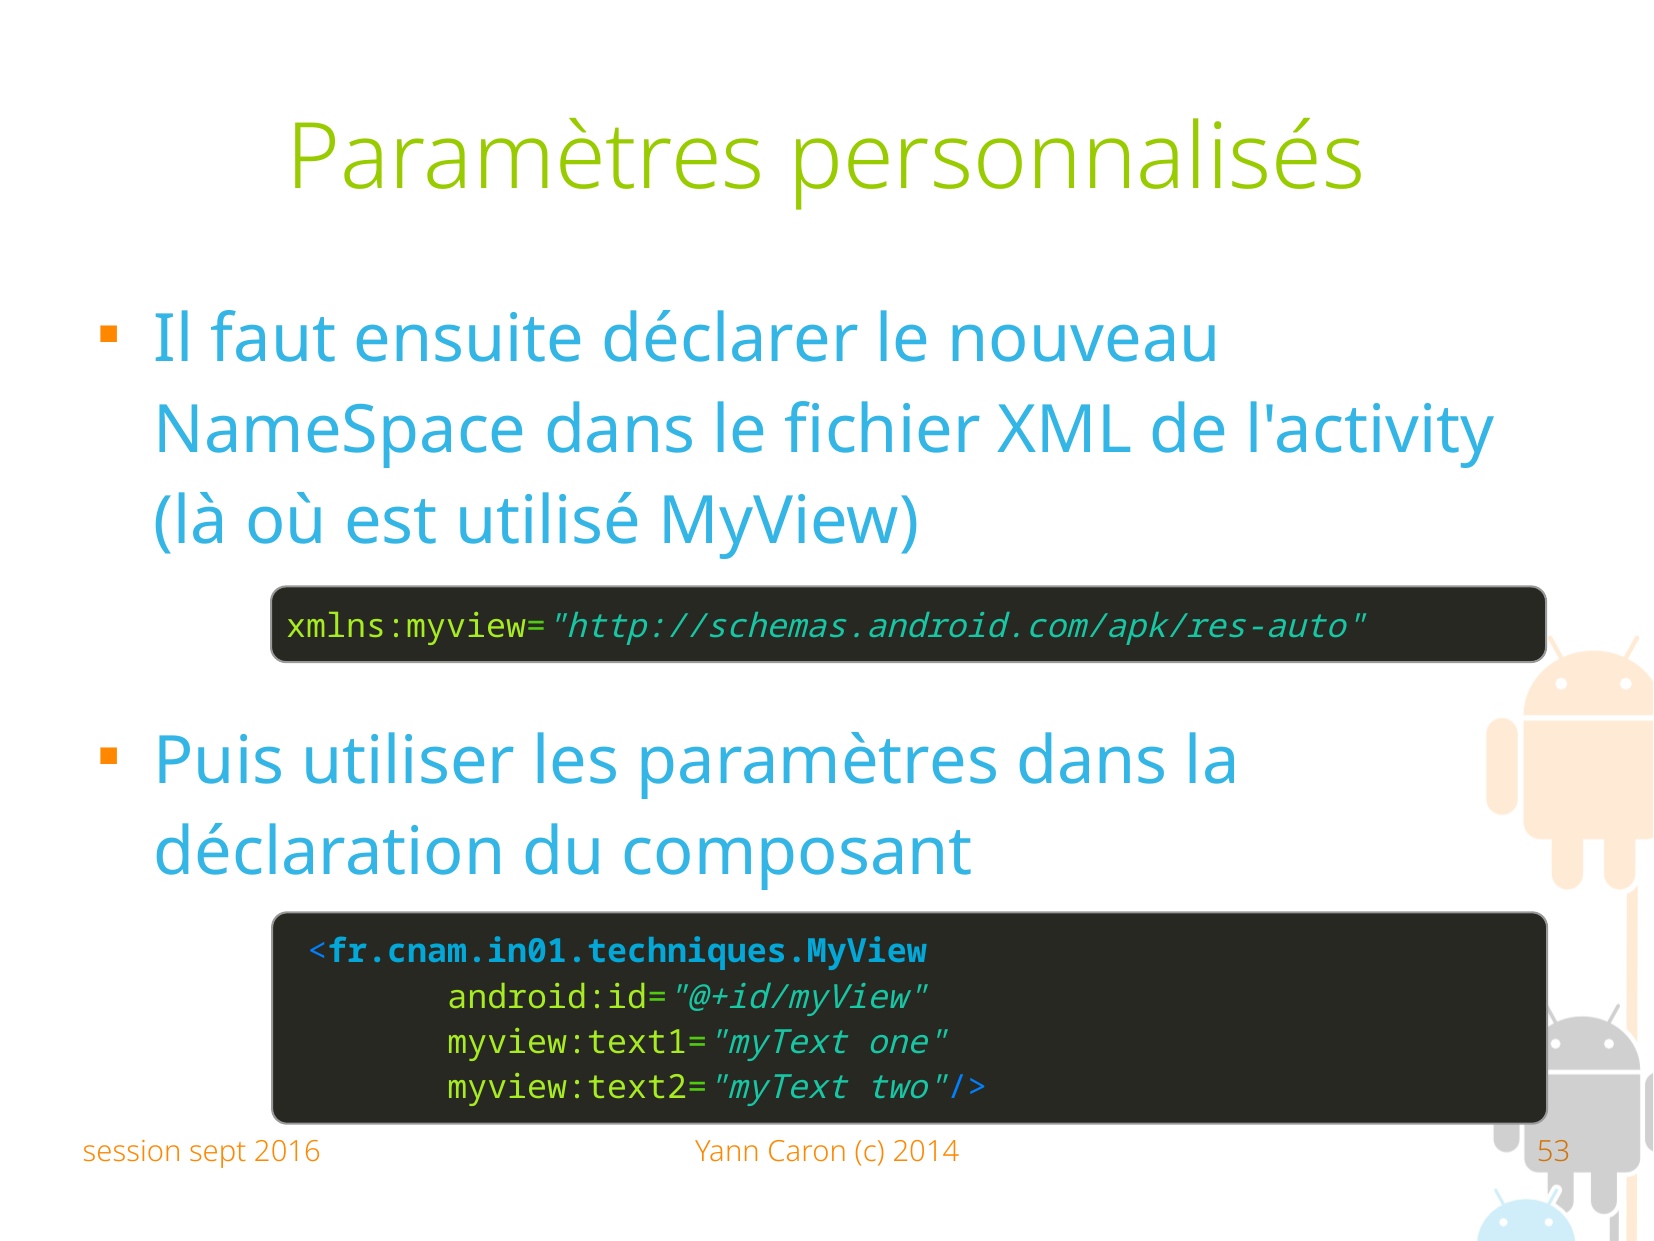

# Paramètres personnalisés
Il faut ensuite déclarer le nouveau NameSpace dans le fichier XML de l'activity (là où est utilisé MyView)
Puis utiliser les paramètres dans la déclaration du composant
xmlns:myview="http://schemas.android.com/apk/res-auto"
 <fr.cnam.in01.techniques.MyView
 android:id="@+id/myView"
 myview:text1="myText one"
 myview:text2="myText two"/>
session sept 2016
Yann Caron (c) 2014
53